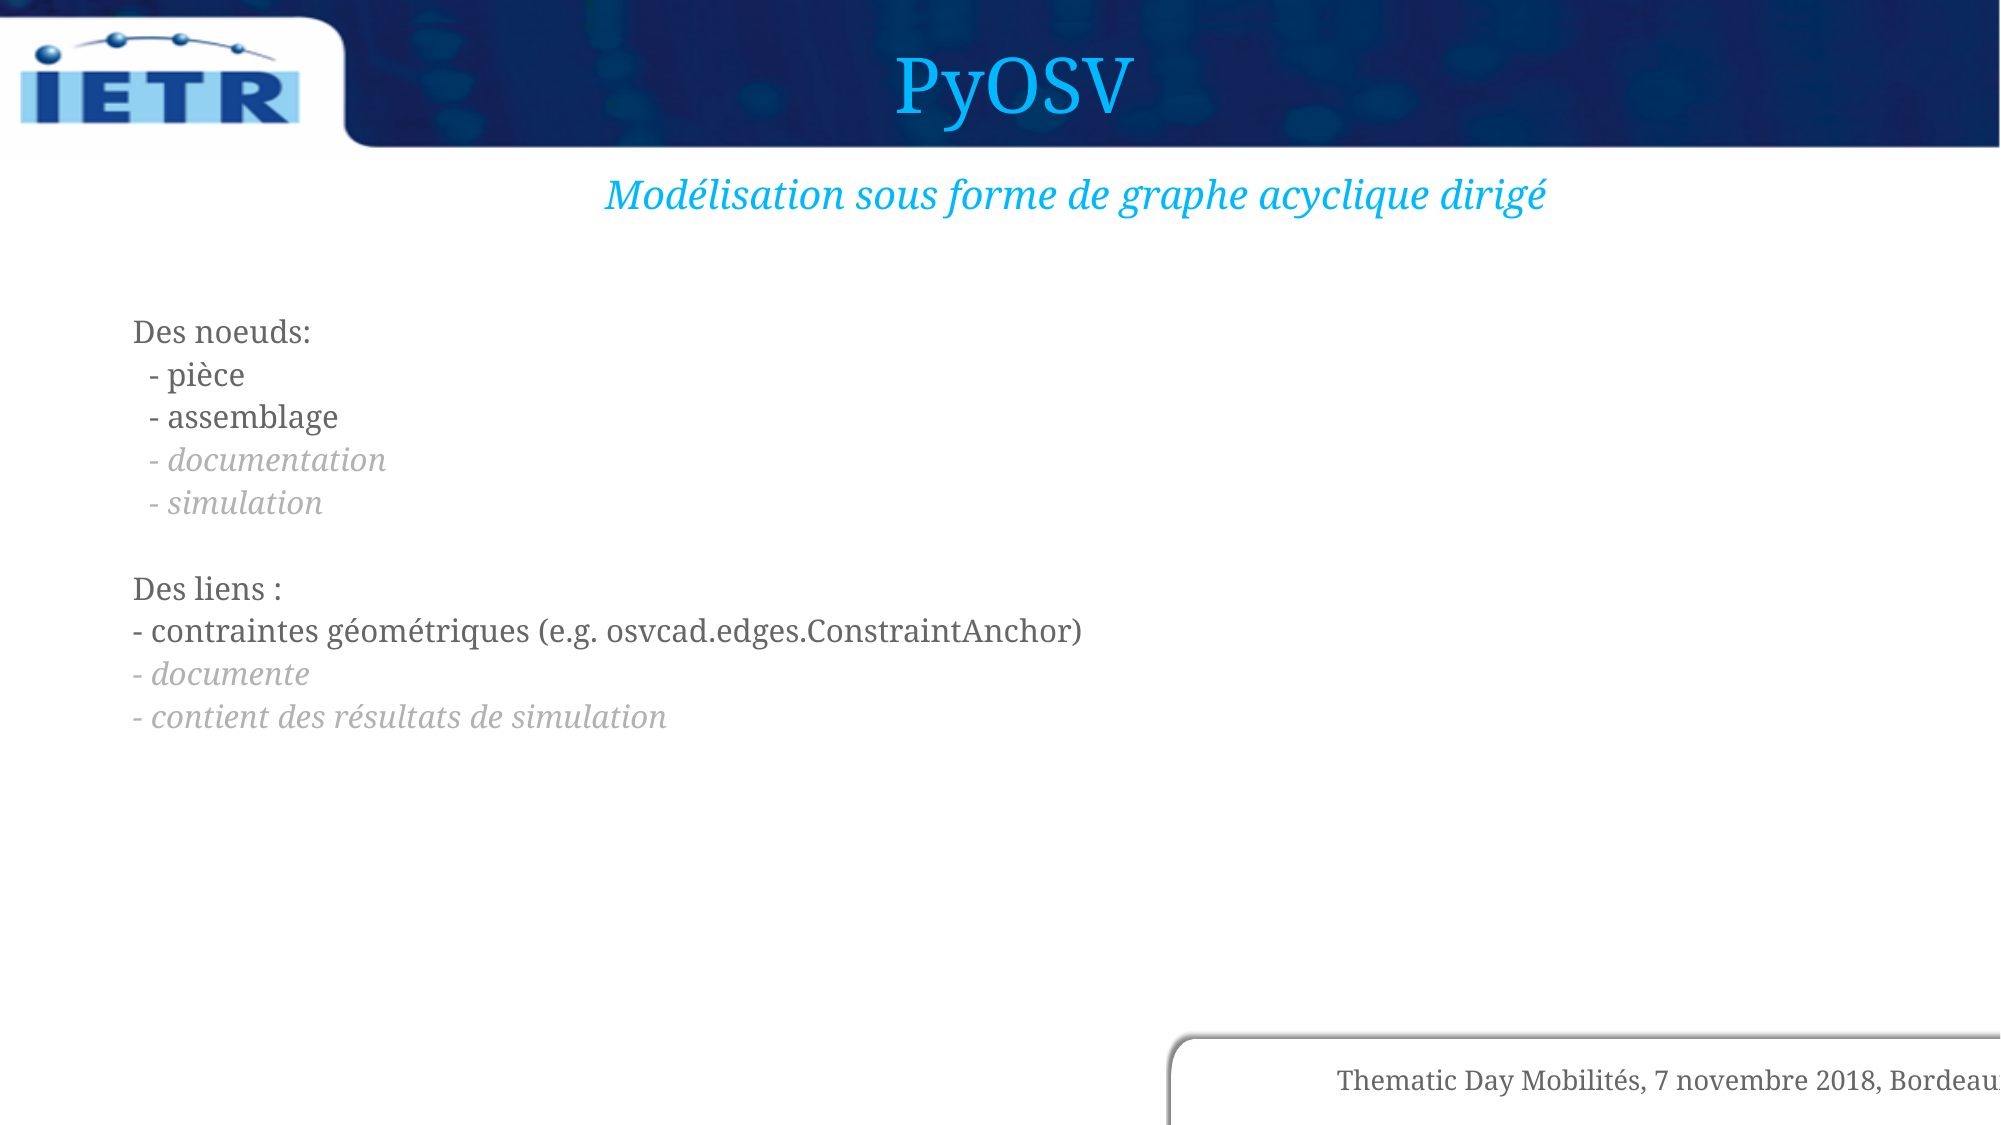

PyOSV
Modélisation sous forme de graphe acyclique dirigé
Des noeuds:
 - pièce
 - assemblage
 - documentation
 - simulation
Des liens :
- contraintes géométriques (e.g. osvcad.edges.ConstraintAnchor)
- documente
- contient des résultats de simulation
Thematic Day Mobilités, 7 novembre 2018, Bordeaux